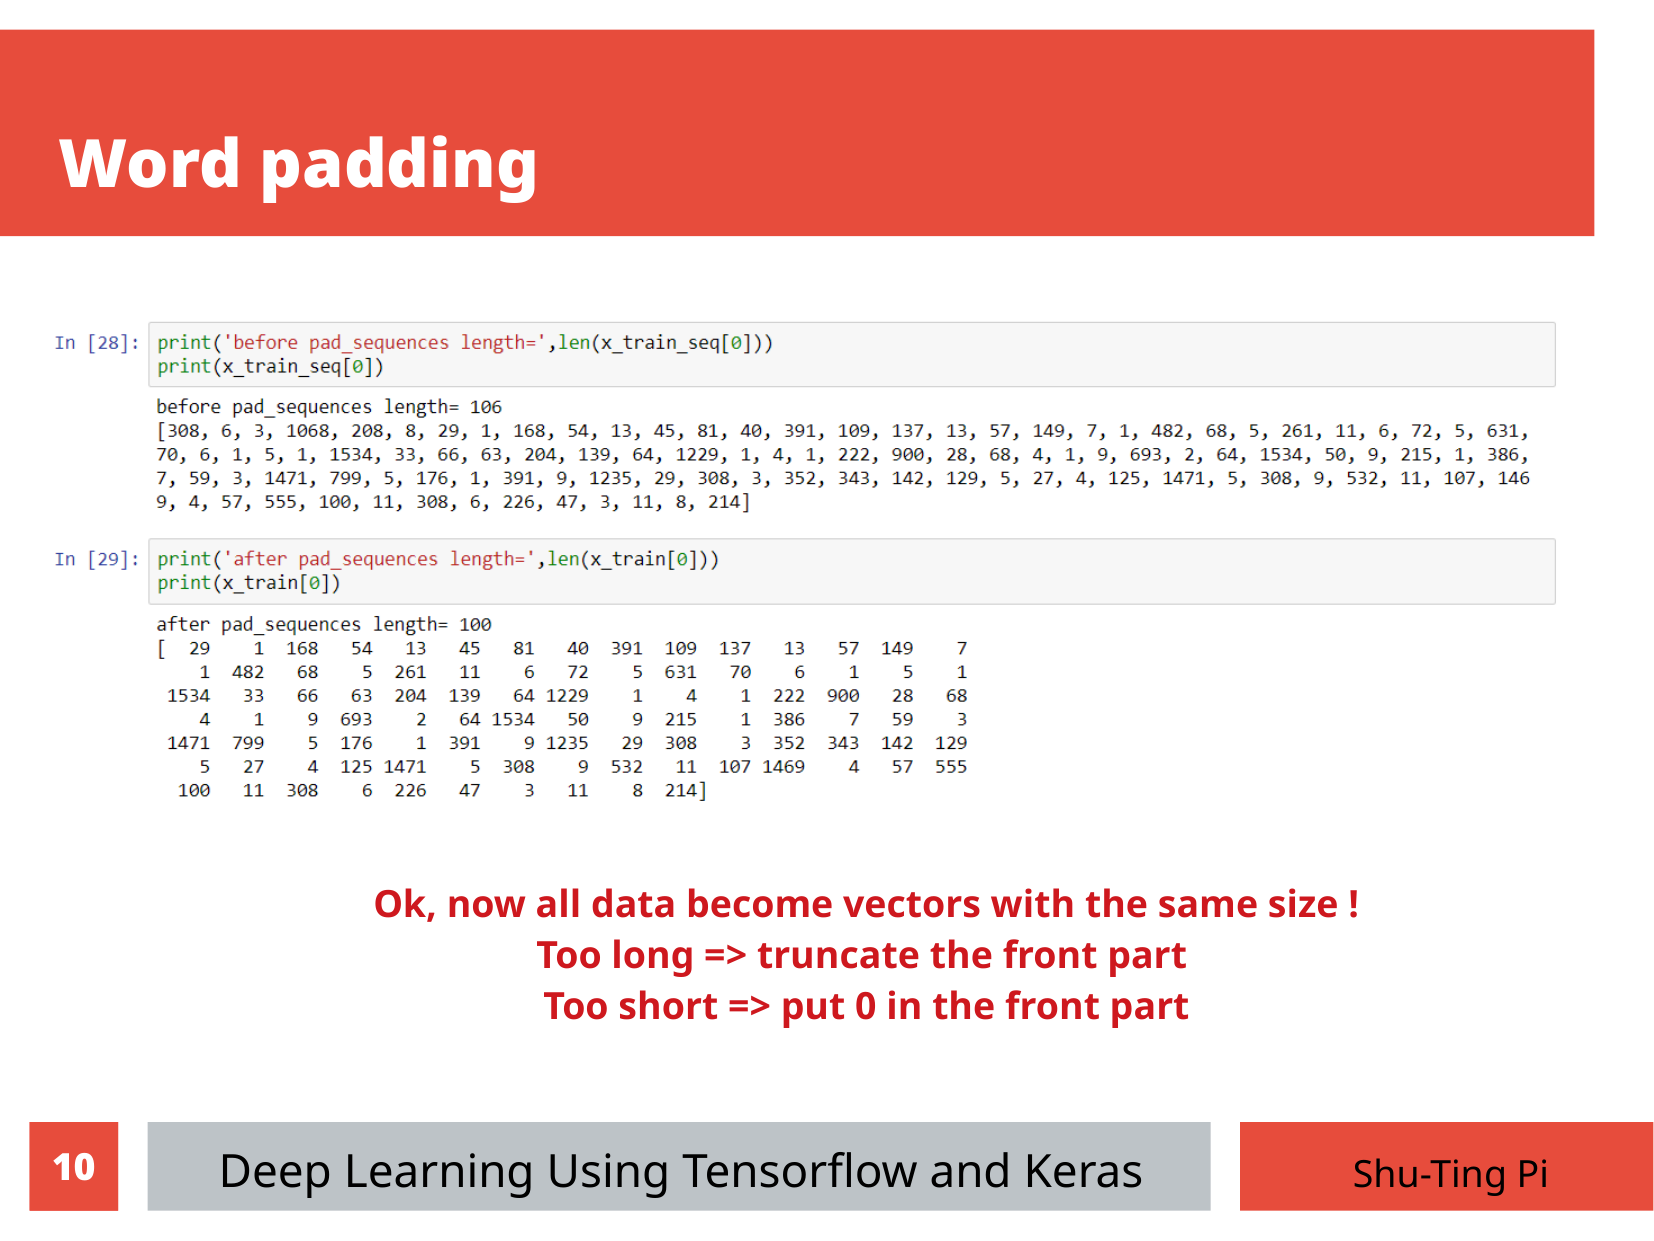

# Word padding
Ok, now all data become vectors with the same size !
Too long => truncate the front part
Too short => put 0 in the front part
10
Deep Learning Using Tensorflow and Keras
Shu-Ting Pi